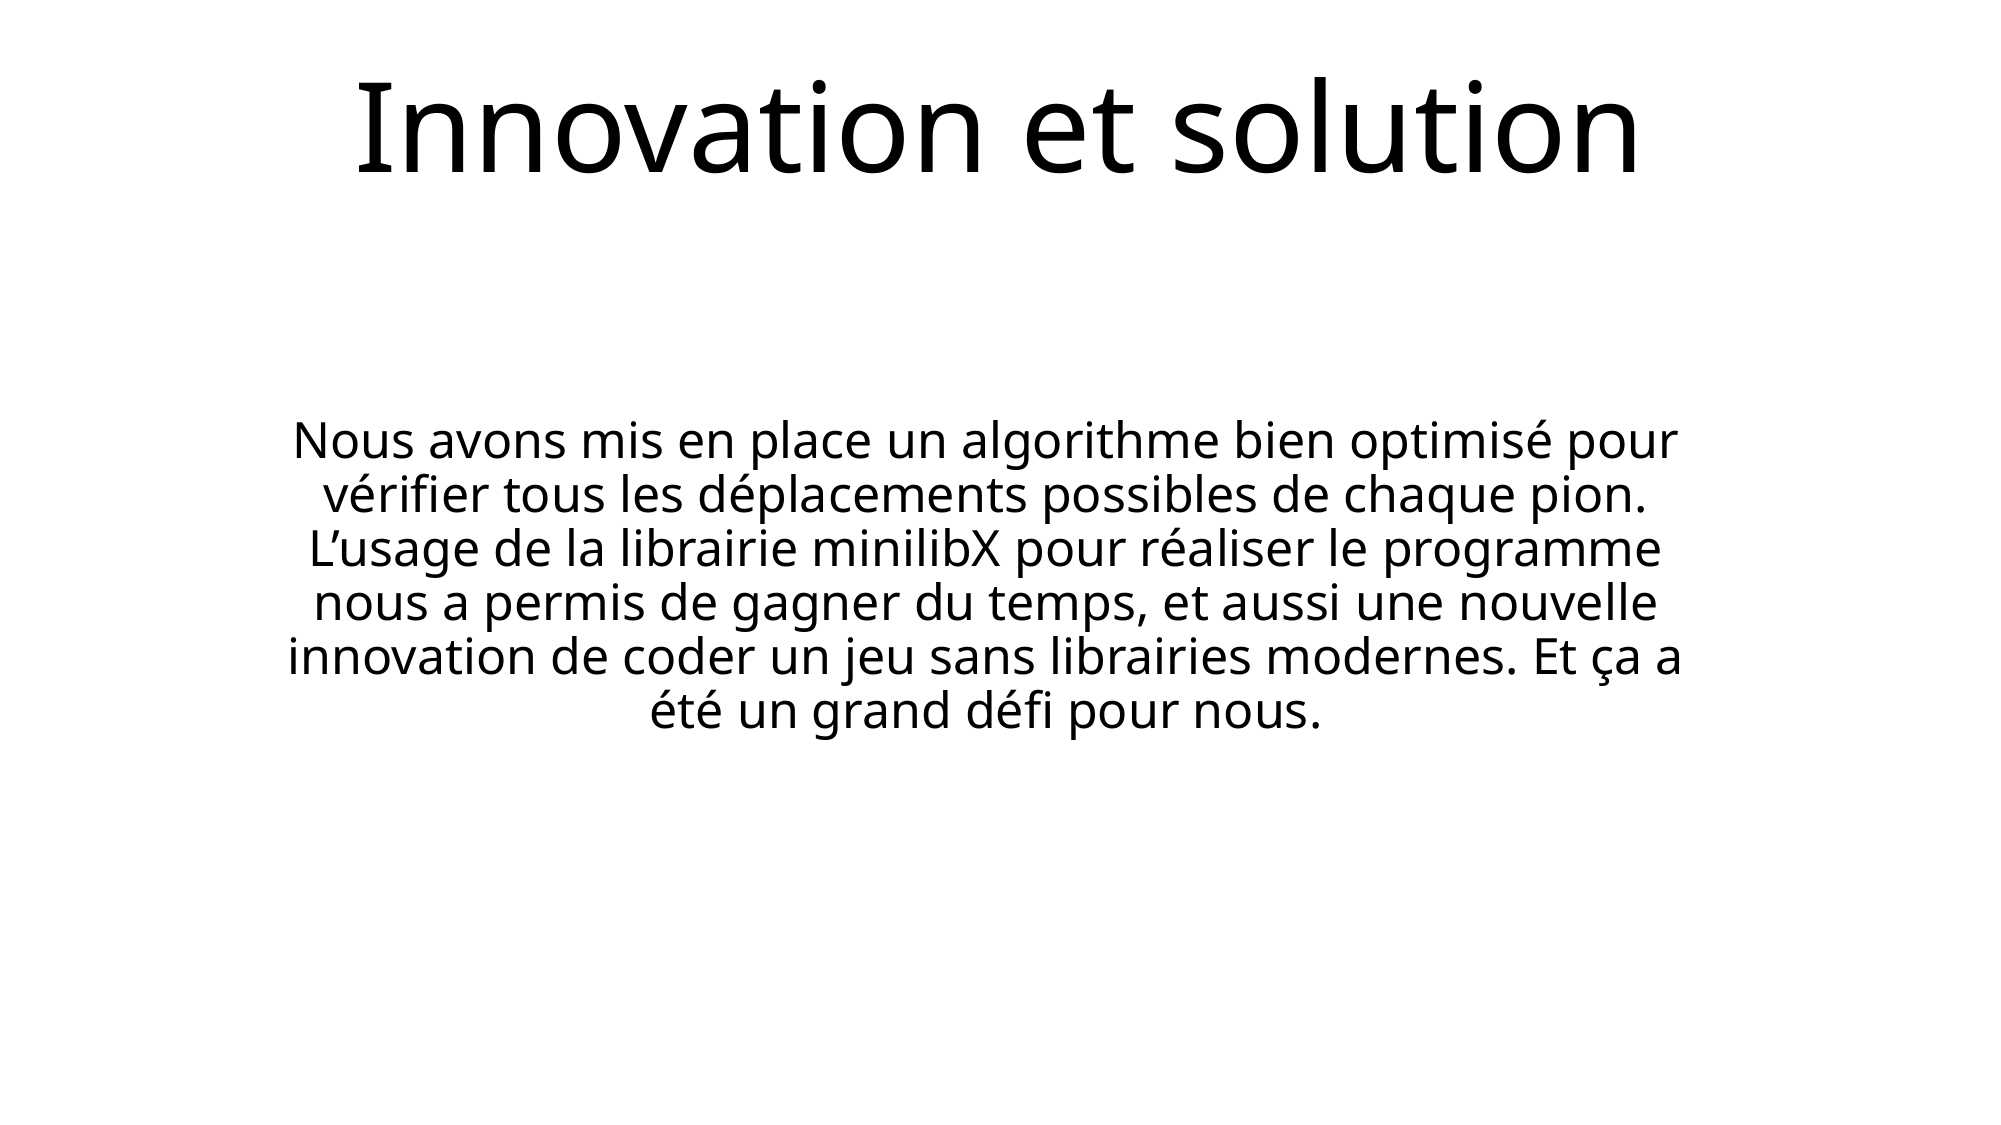

# Innovation et solution
Nous avons mis en place un algorithme bien optimisé pour vérifier tous les déplacements possibles de chaque pion. L’usage de la librairie minilibX pour réaliser le programme nous a permis de gagner du temps, et aussi une nouvelle innovation de coder un jeu sans librairies modernes. Et ça a été un grand défi pour nous.